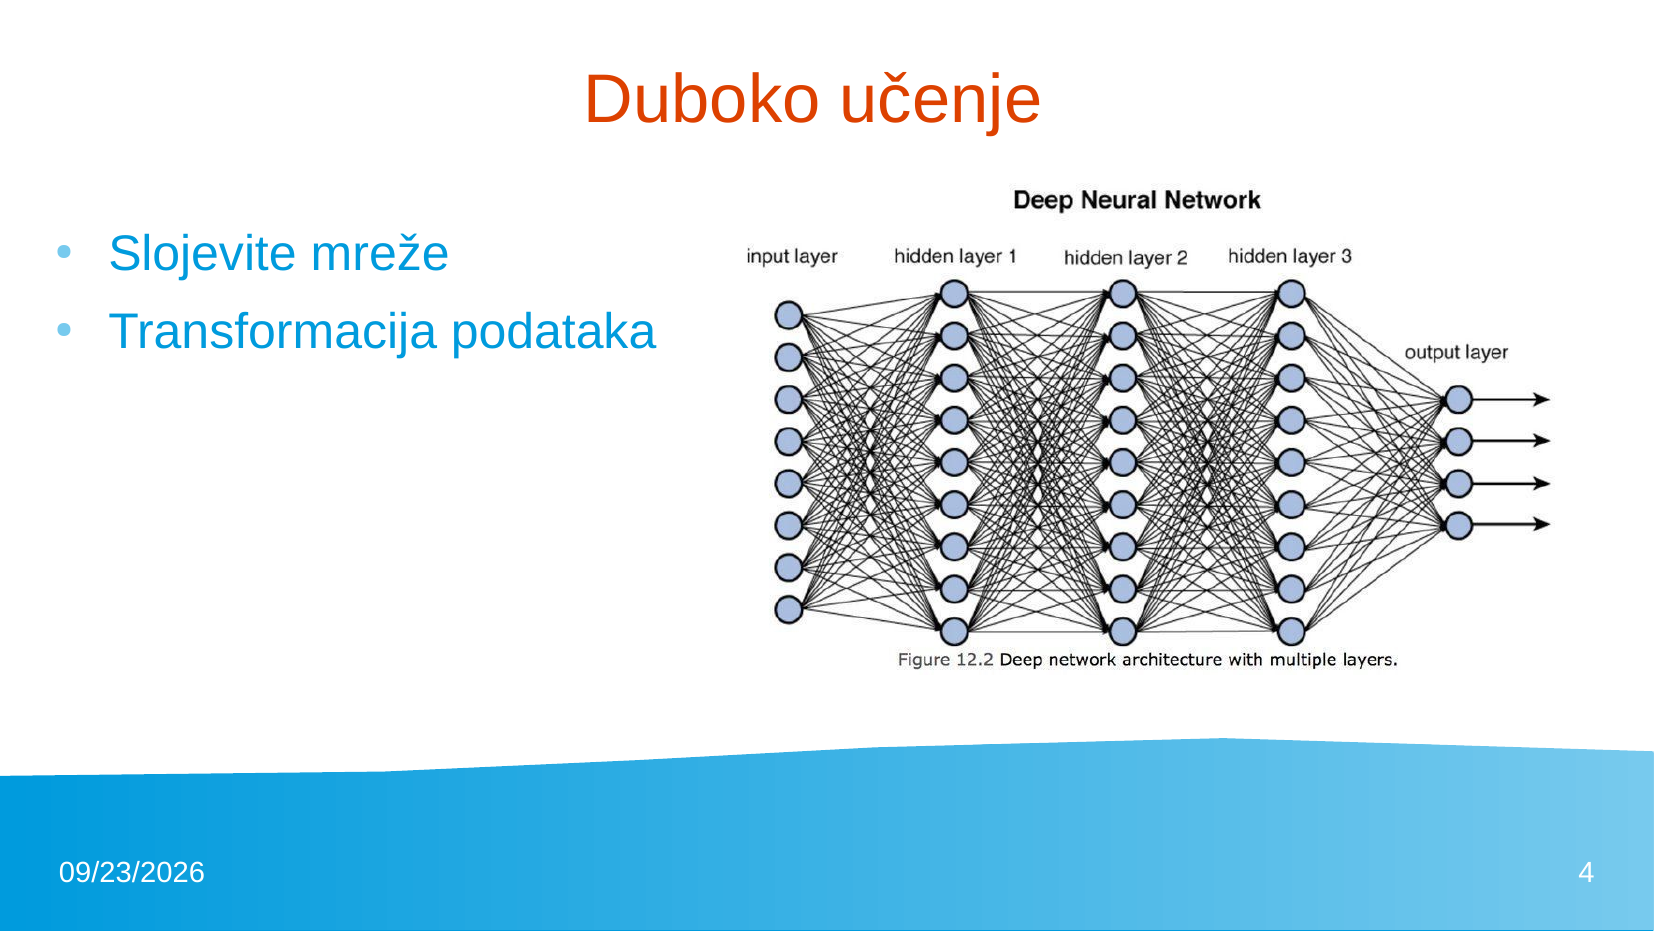

Duboko učenje
# Slojevite mreže
Transformacija podataka